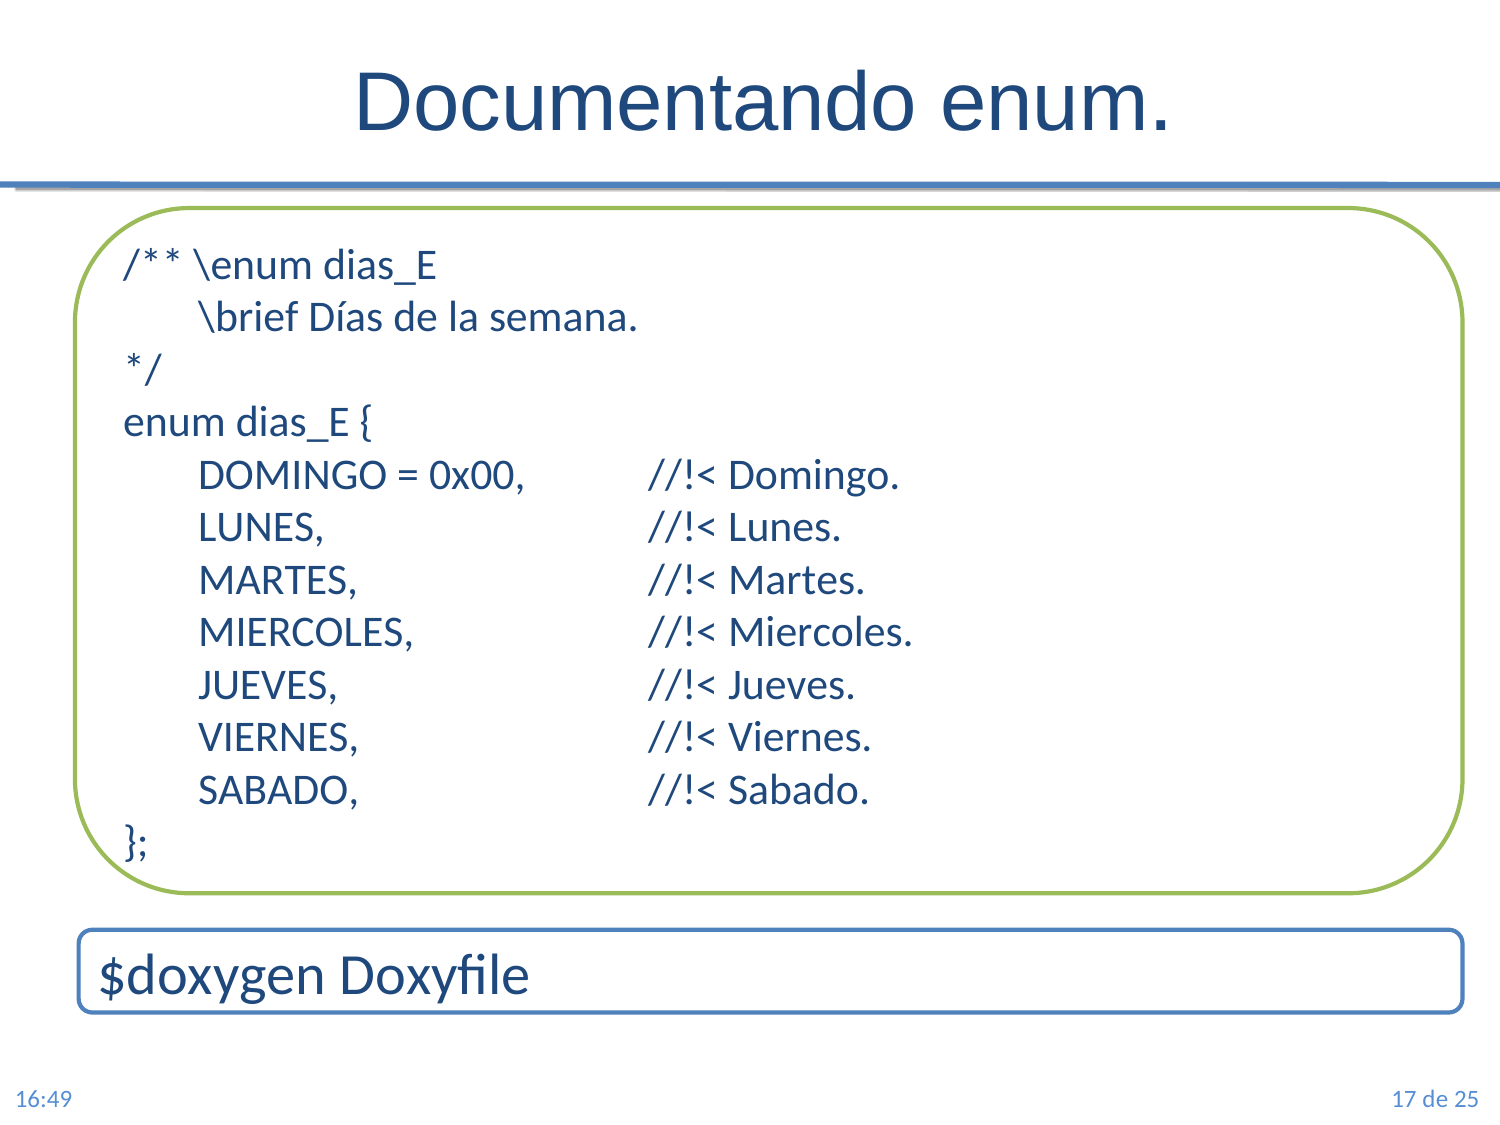

Documentando enum.
/** \enum dias_E
	\brief Días de la semana.
*/
enum dias_E {
	DOMINGO = 0x00,	//!< Domingo.
	LUNES,			//!< Lunes.
	MARTES,		//!< Martes.
	MIERCOLES,		//!< Miercoles.
	JUEVES,			//!< Jueves.
	VIERNES,		//!< Viernes.
	SABADO,		//!< Sabado.
};
$doxygen Doxyfile
16:49
 de 25